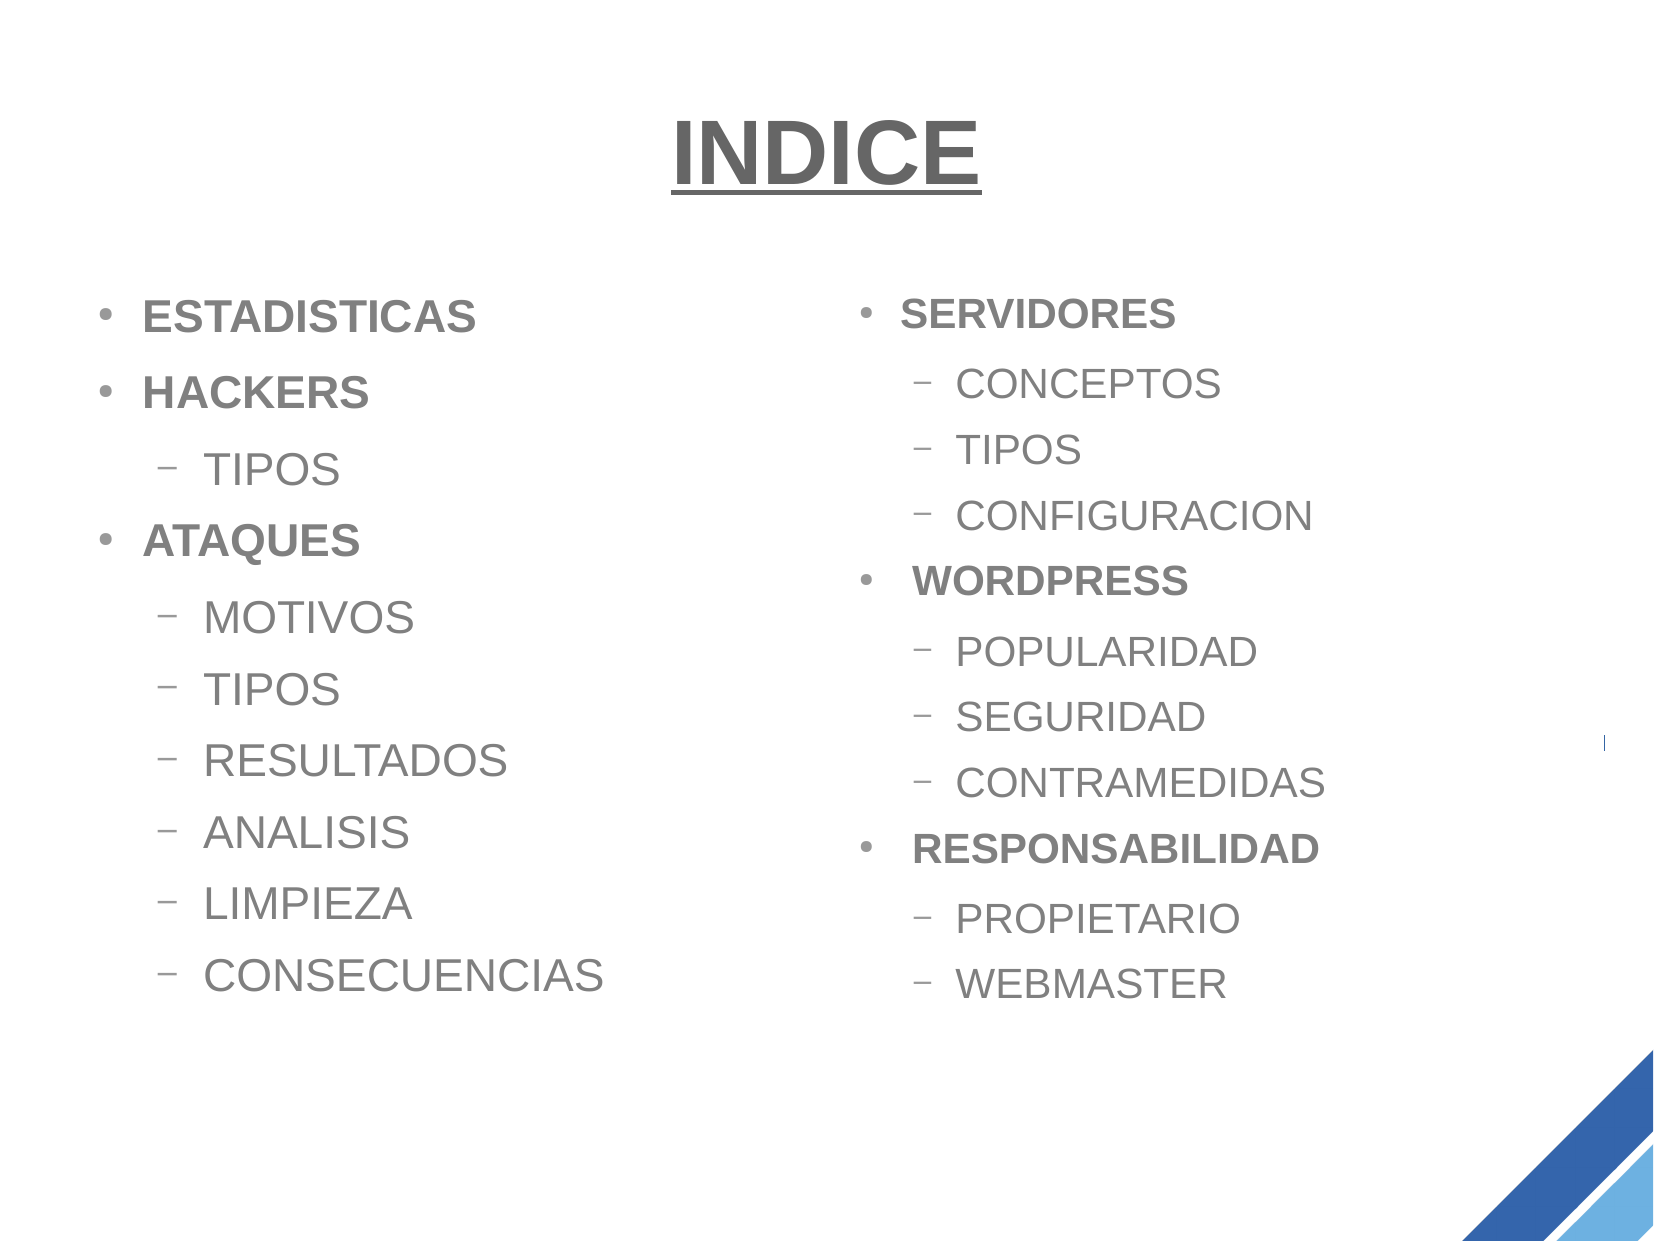

# INDICE
ESTADISTICAS
HACKERS
TIPOS
ATAQUES
MOTIVOS
TIPOS
RESULTADOS
ANALISIS
LIMPIEZA
CONSECUENCIAS
SERVIDORES
CONCEPTOS
TIPOS
CONFIGURACION
 WORDPRESS
POPULARIDAD
SEGURIDAD
CONTRAMEDIDAS
 RESPONSABILIDAD
PROPIETARIO
WEBMASTER